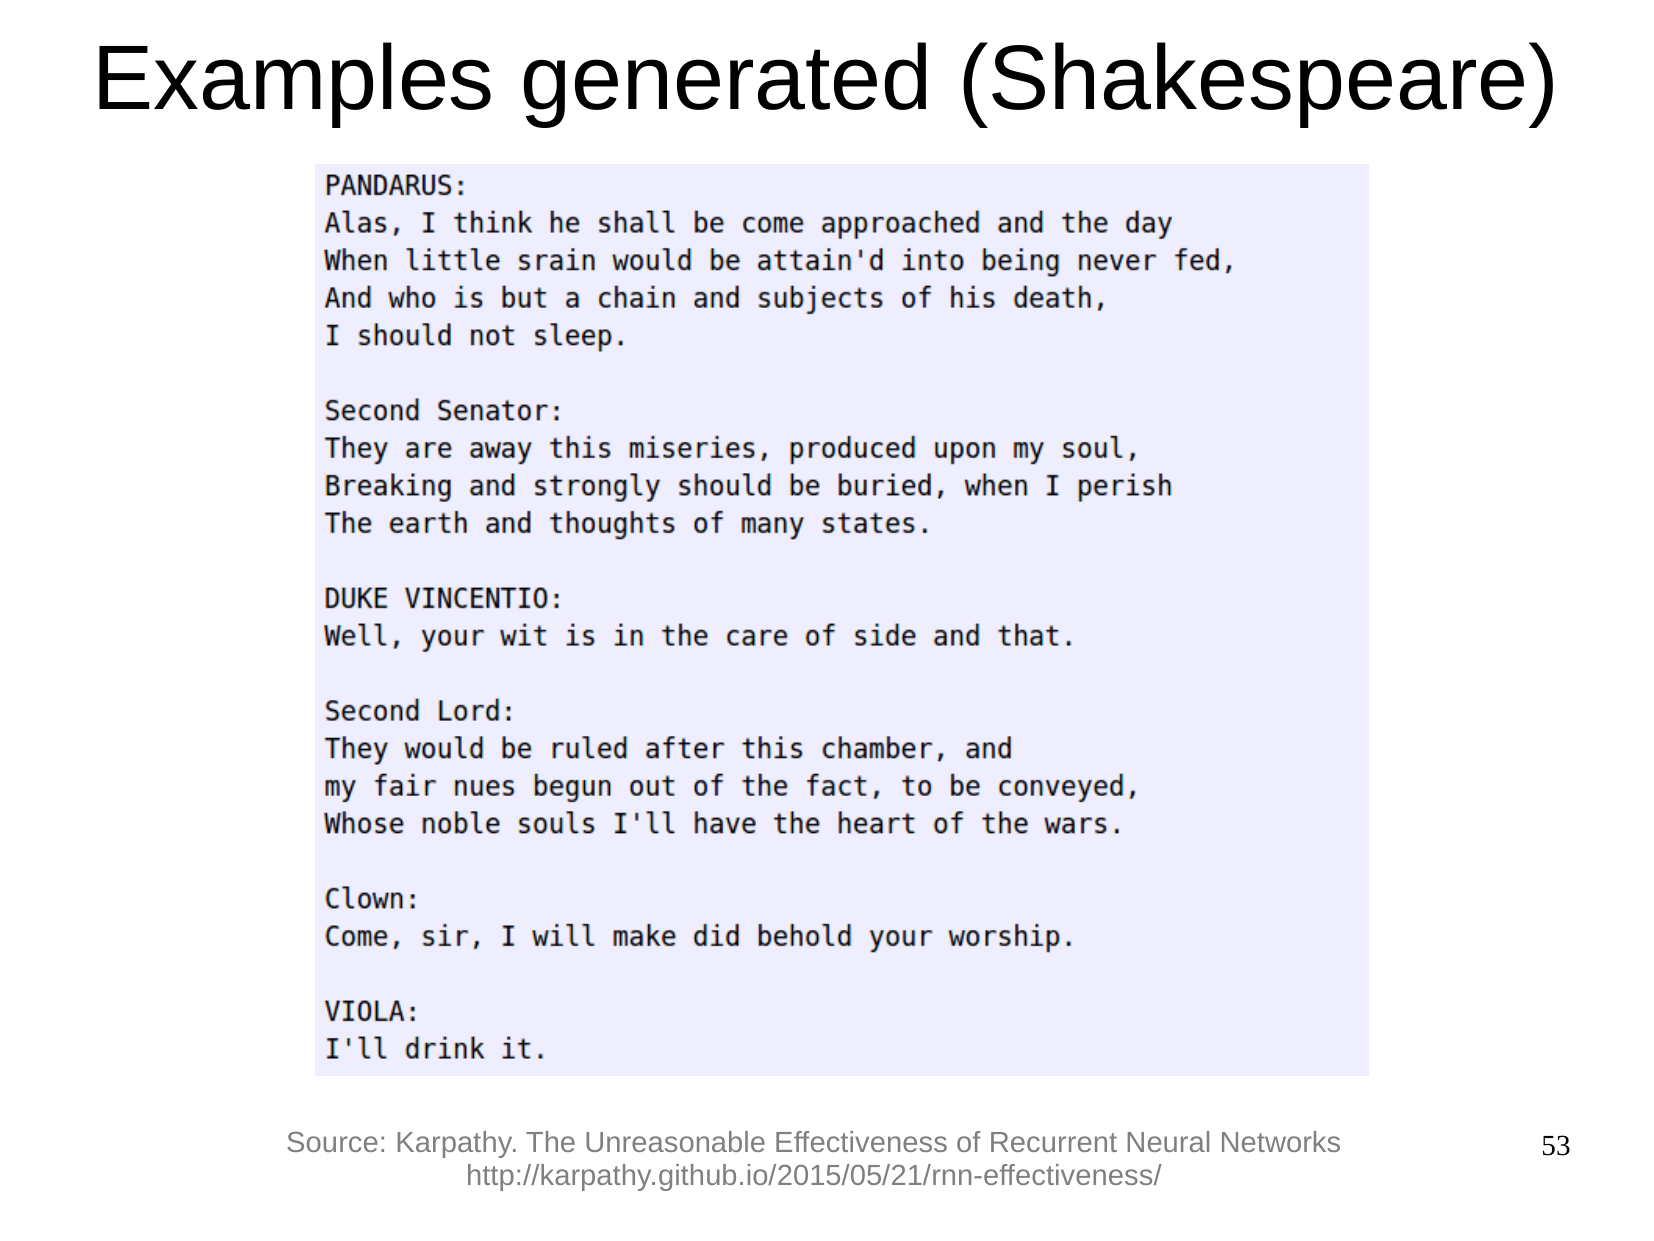

# Examples generated (Shakespeare)
Source: Karpathy. The Unreasonable Effectiveness of Recurrent Neural Networks http://karpathy.github.io/2015/05/21/rnn-effectiveness/
53